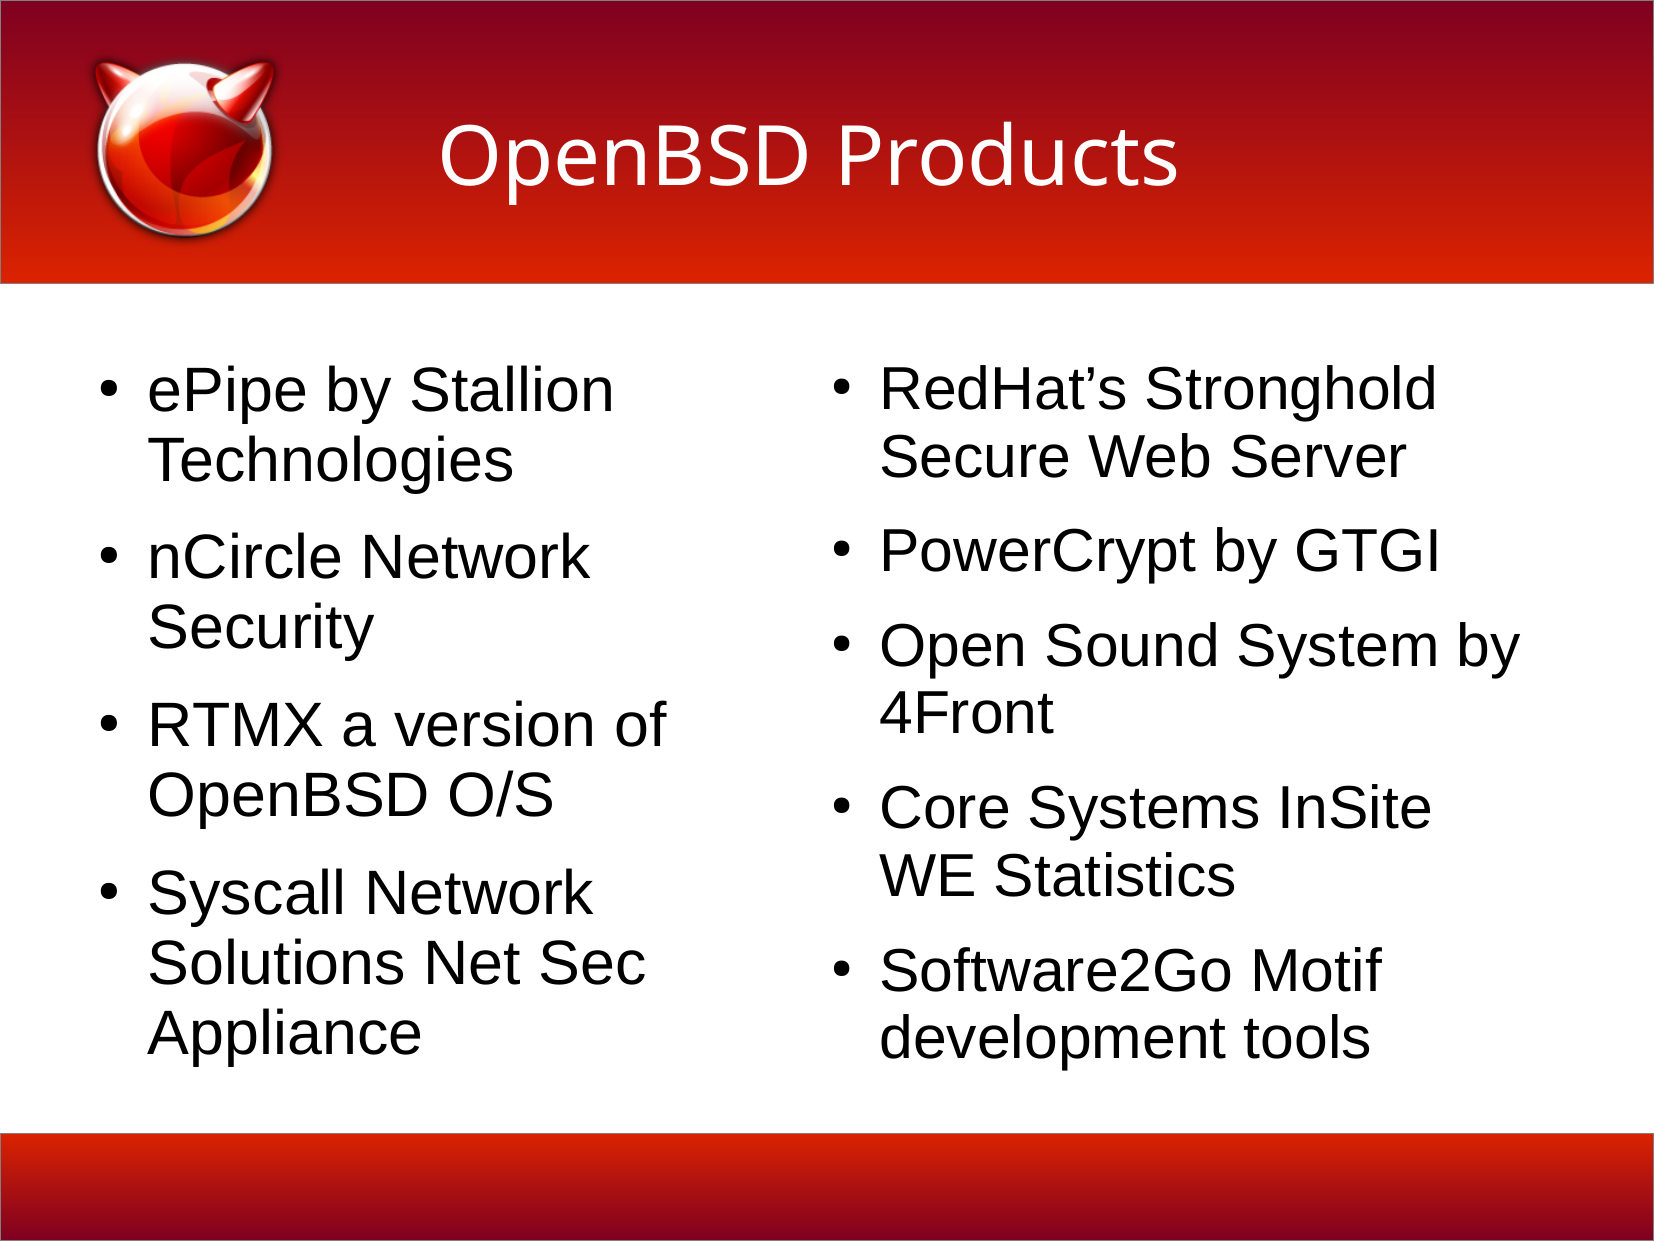

# OpenBSD Products
ePipe by Stallion Technologies
nCircle Network Security
RTMX a version of OpenBSD O/S
Syscall Network Solutions Net Sec Appliance
RedHat’s Stronghold Secure Web Server
PowerCrypt by GTGI
Open Sound System by 4Front
Core Systems InSite WE Statistics
Software2Go Motif development tools